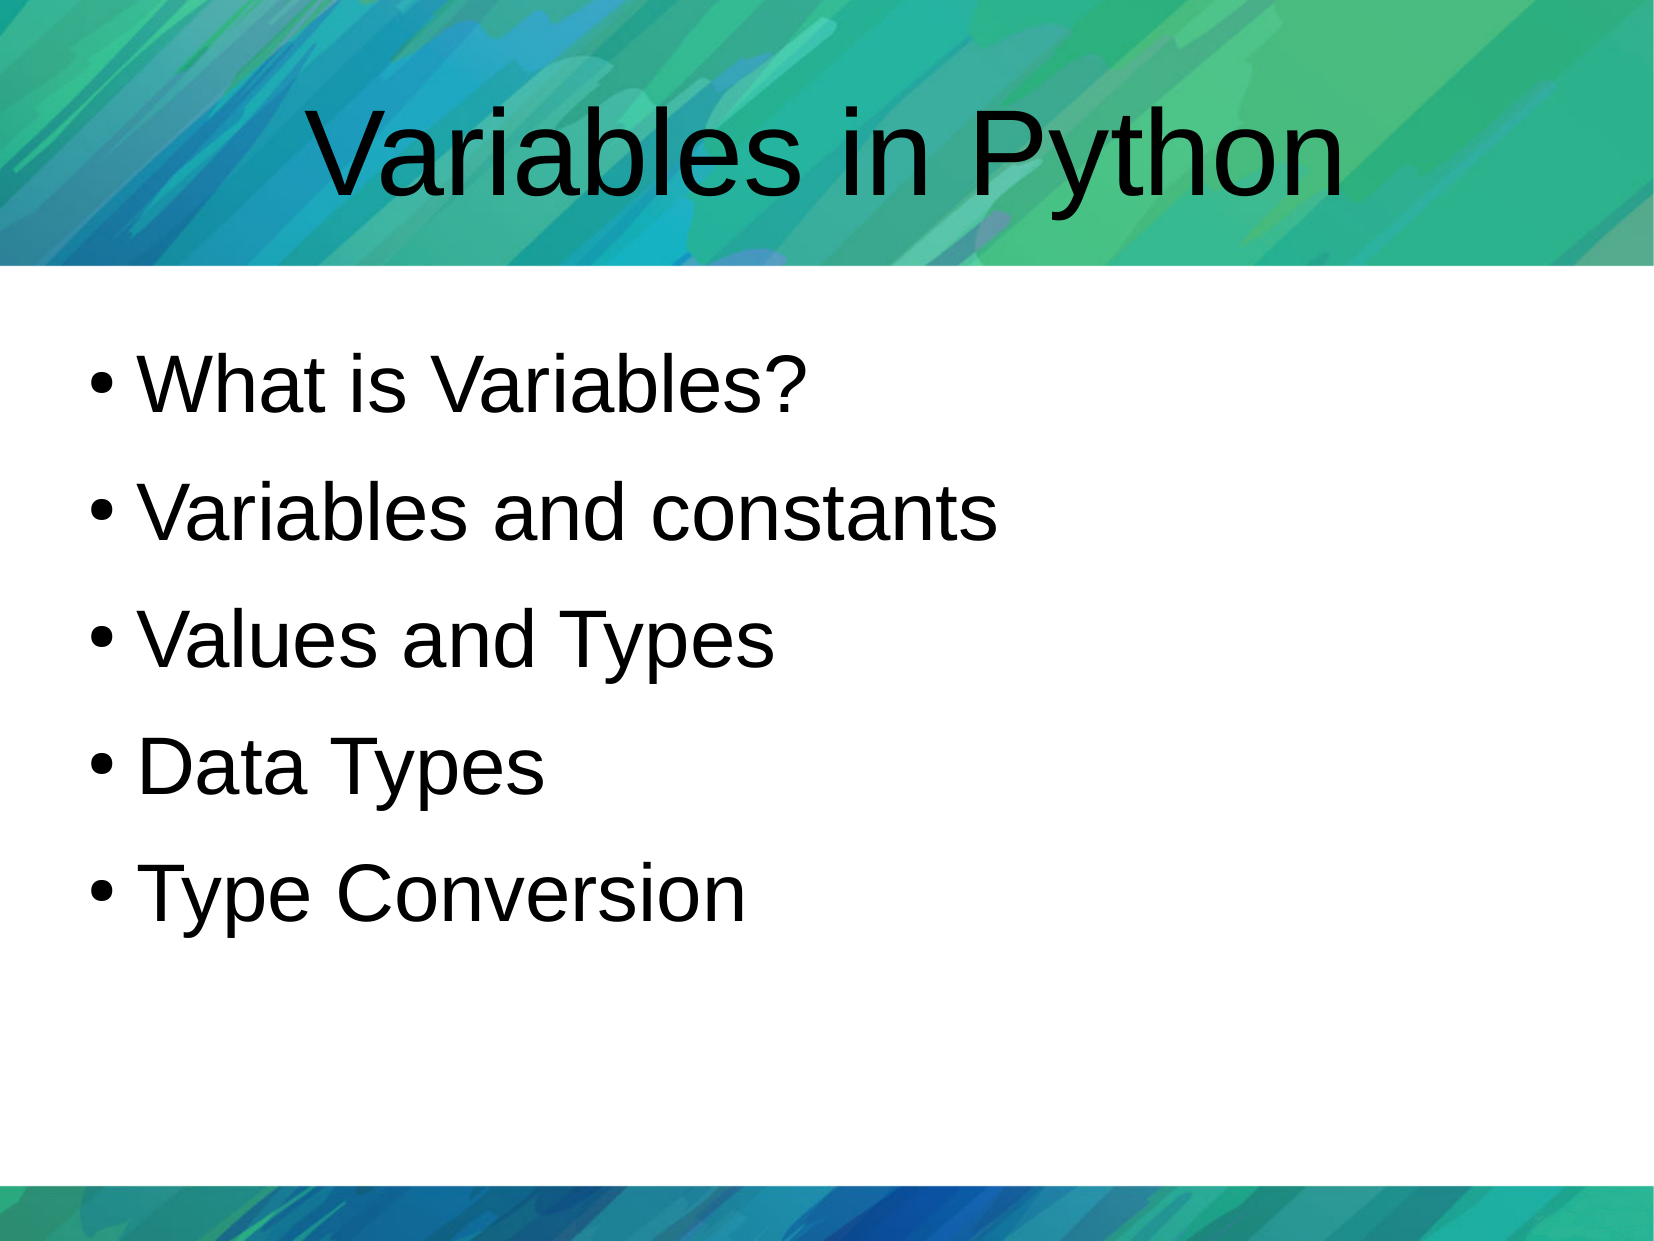

# Variables in Python
What is Variables?
Variables and constants
Values and Types
Data Types
Type Conversion